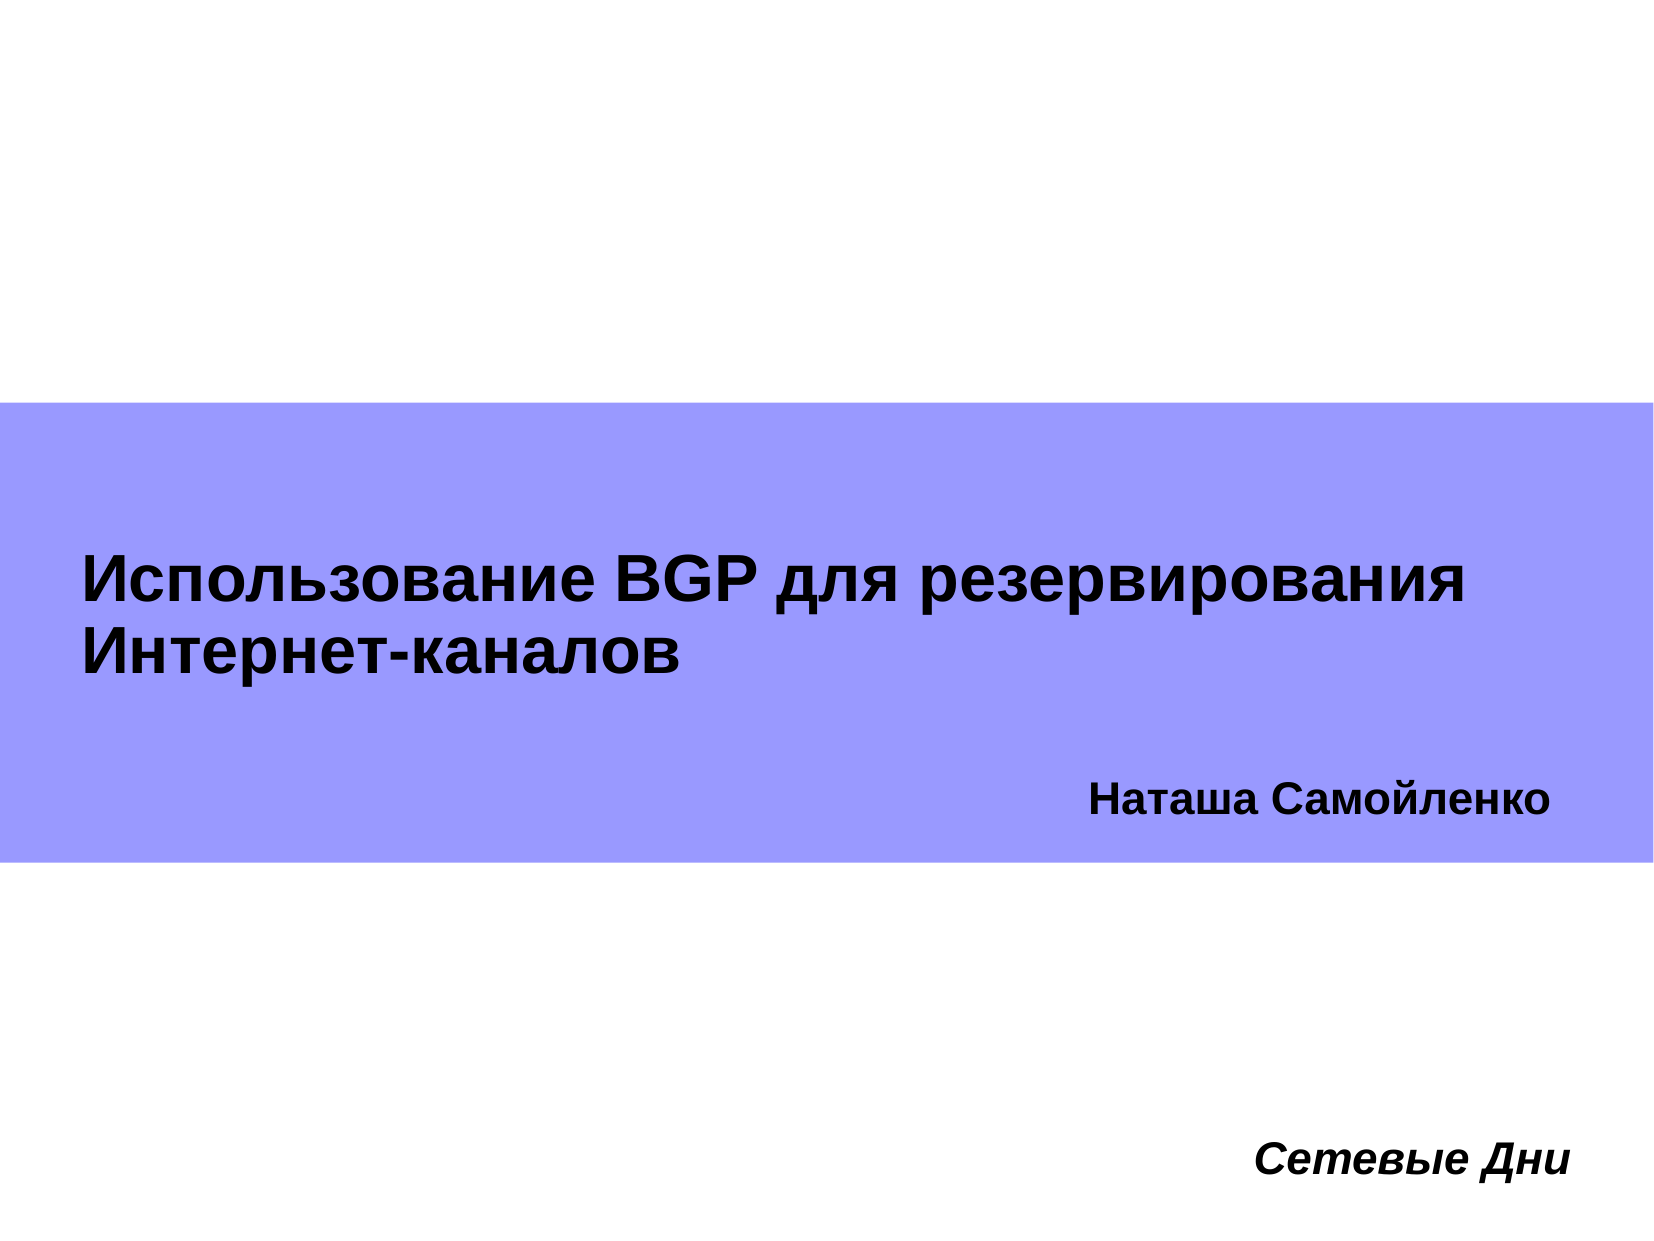

Использование BGP для резервирования Интернет-каналов
Наташа Самойленко
Сетевые Дни